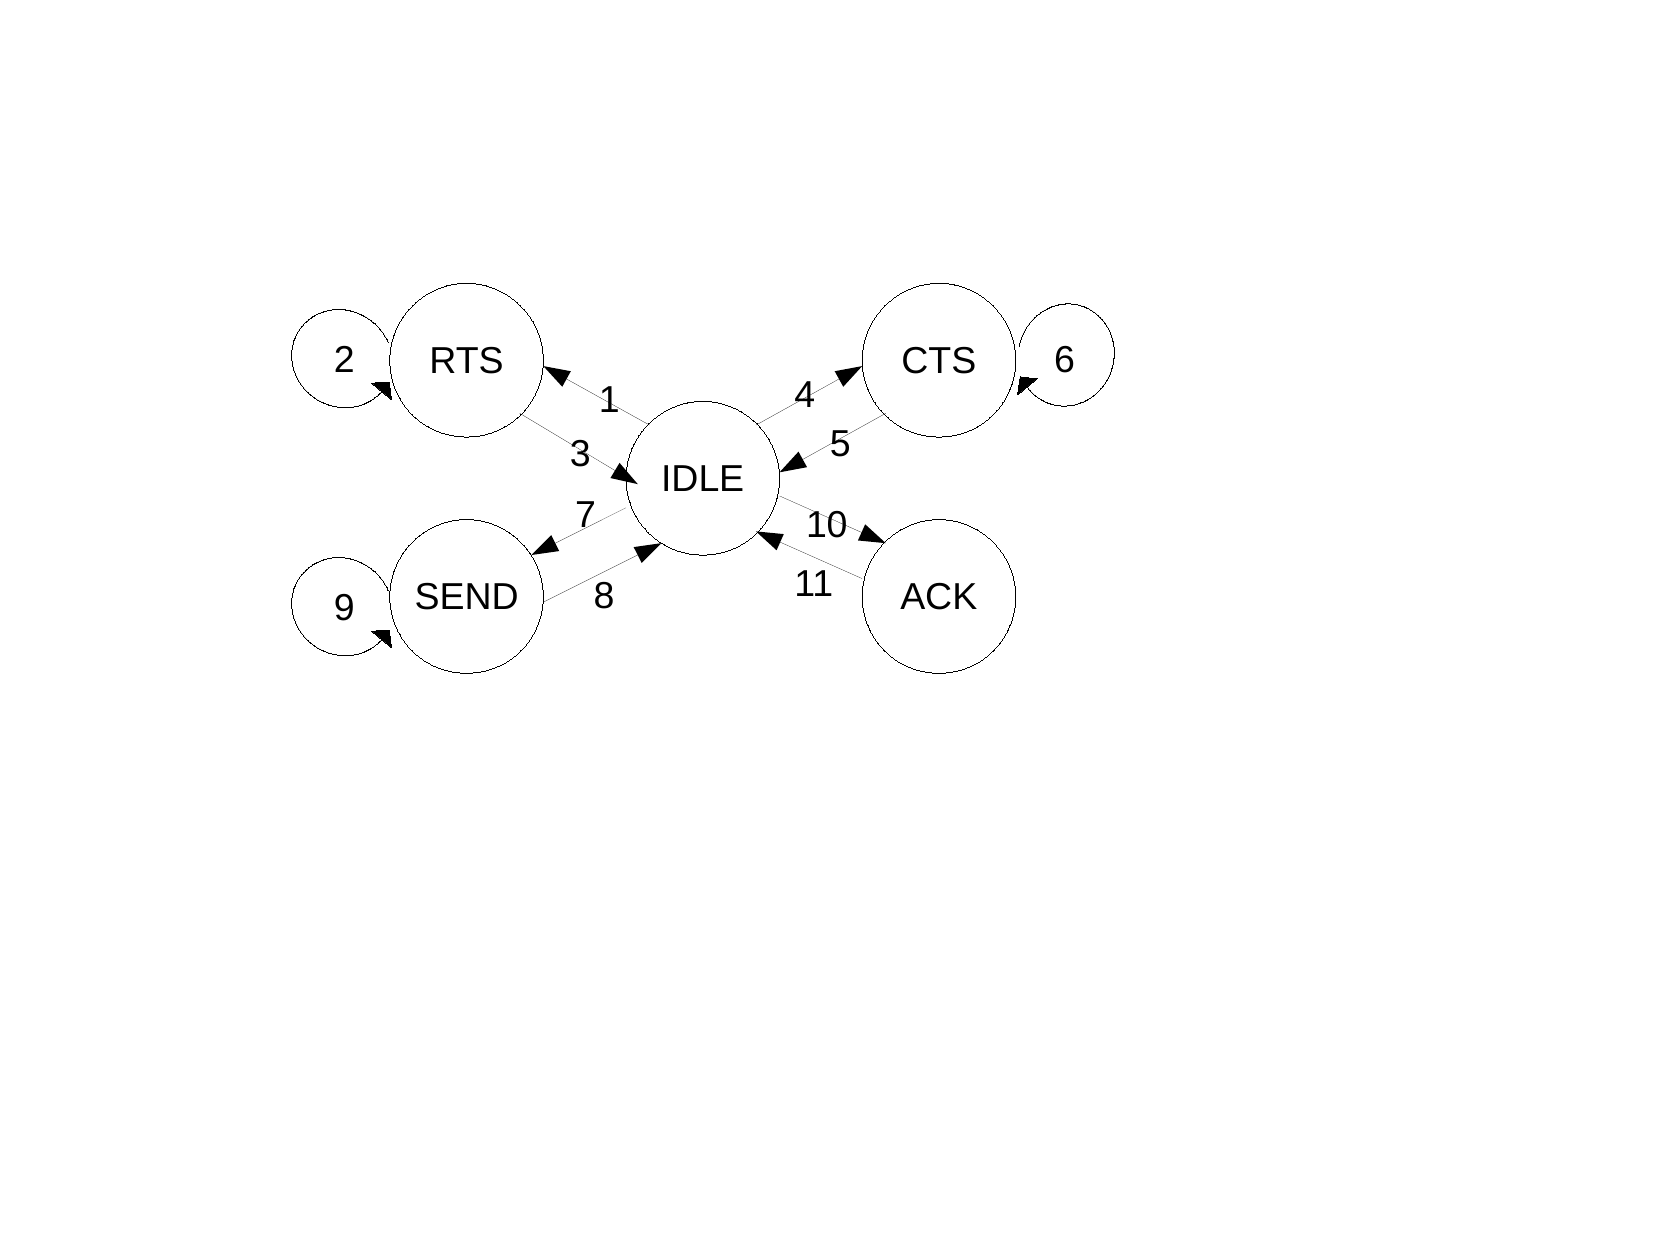

RTS
CTS
2
6
4
1
IDLE
5
3
7
10
SEND
ACK
11
8
9